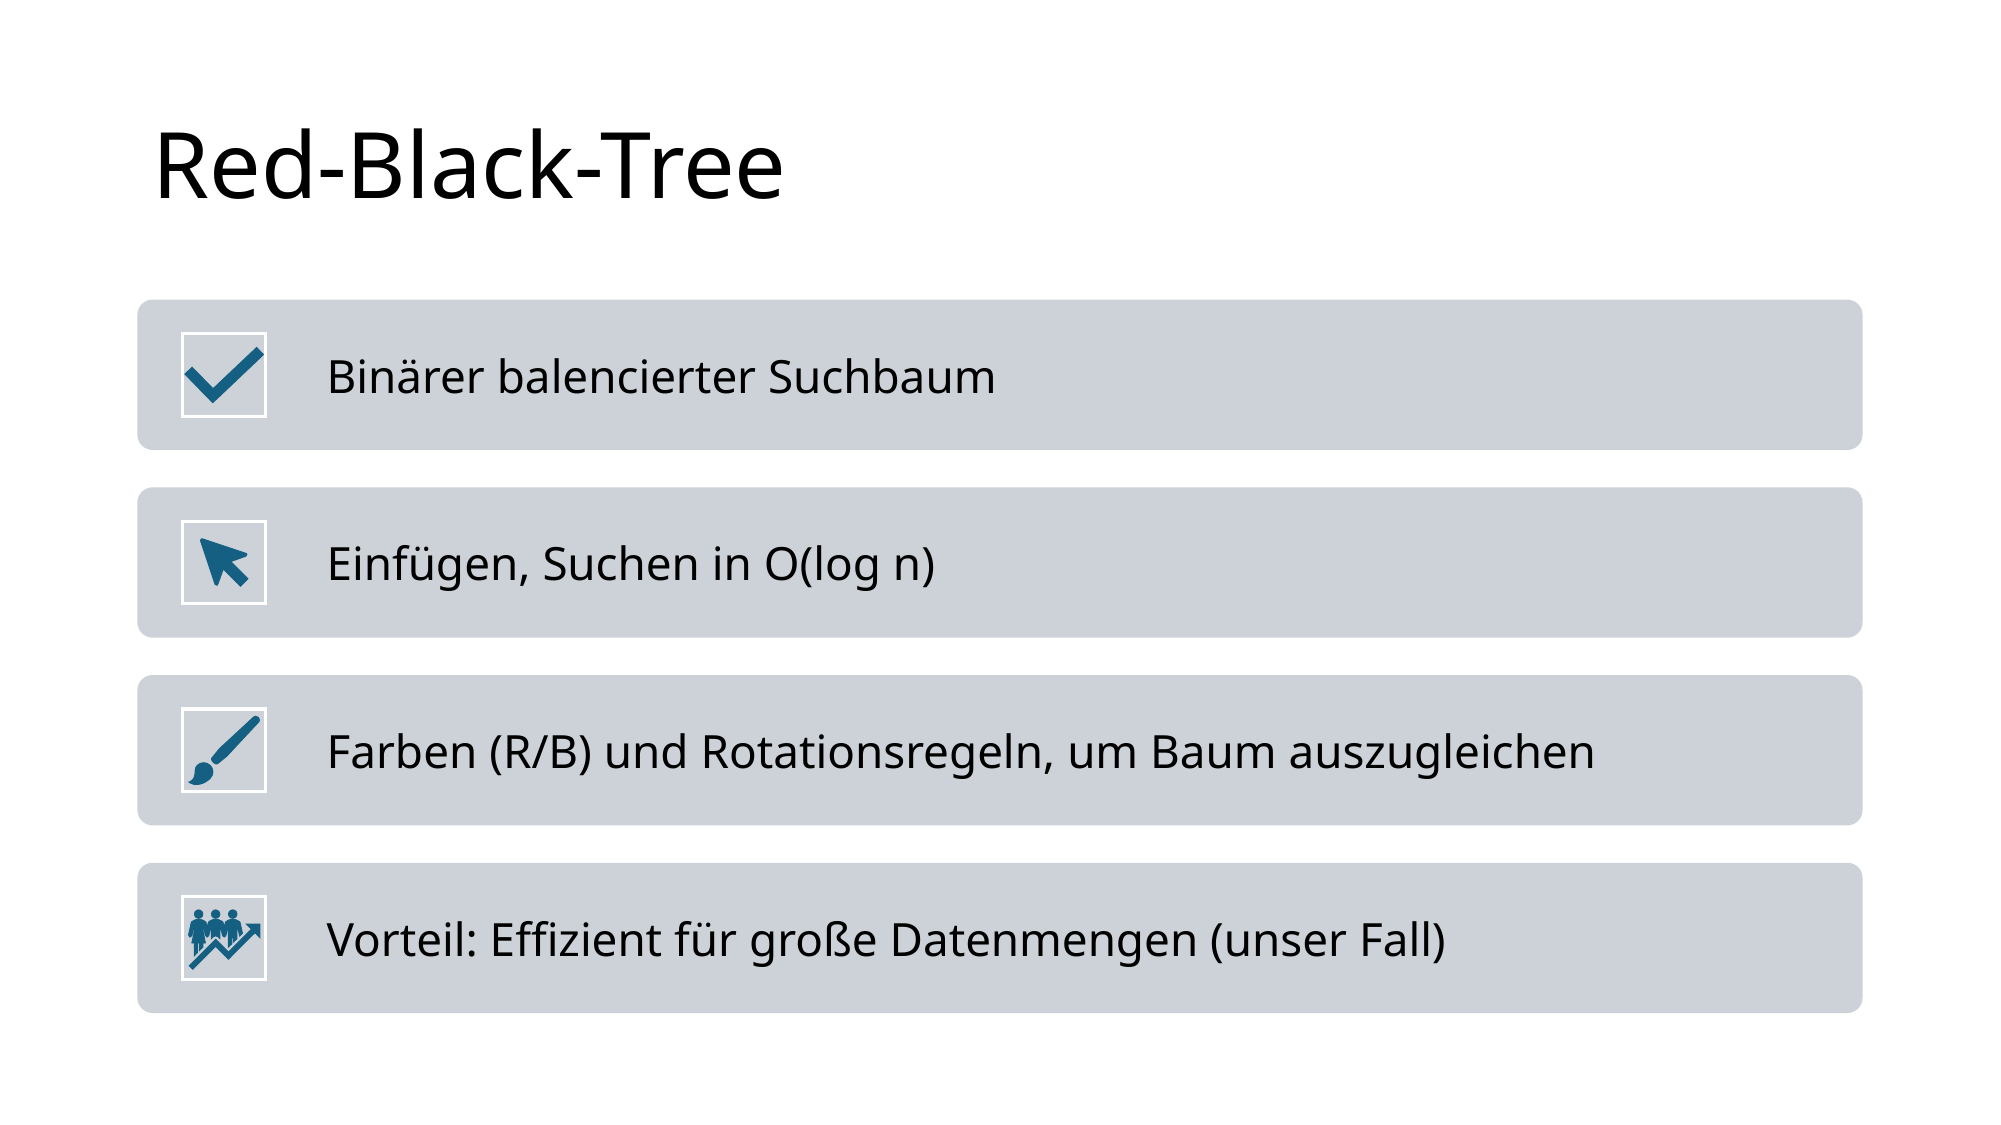

# Red-Black-Tree
Binärer balencierter Suchbaum
Einfügen, Suchen in O(log n)
Farben (R/B) und Rotationsregeln, um Baum auszugleichen
Vorteil: Effizient für große Datenmengen (unser Fall)